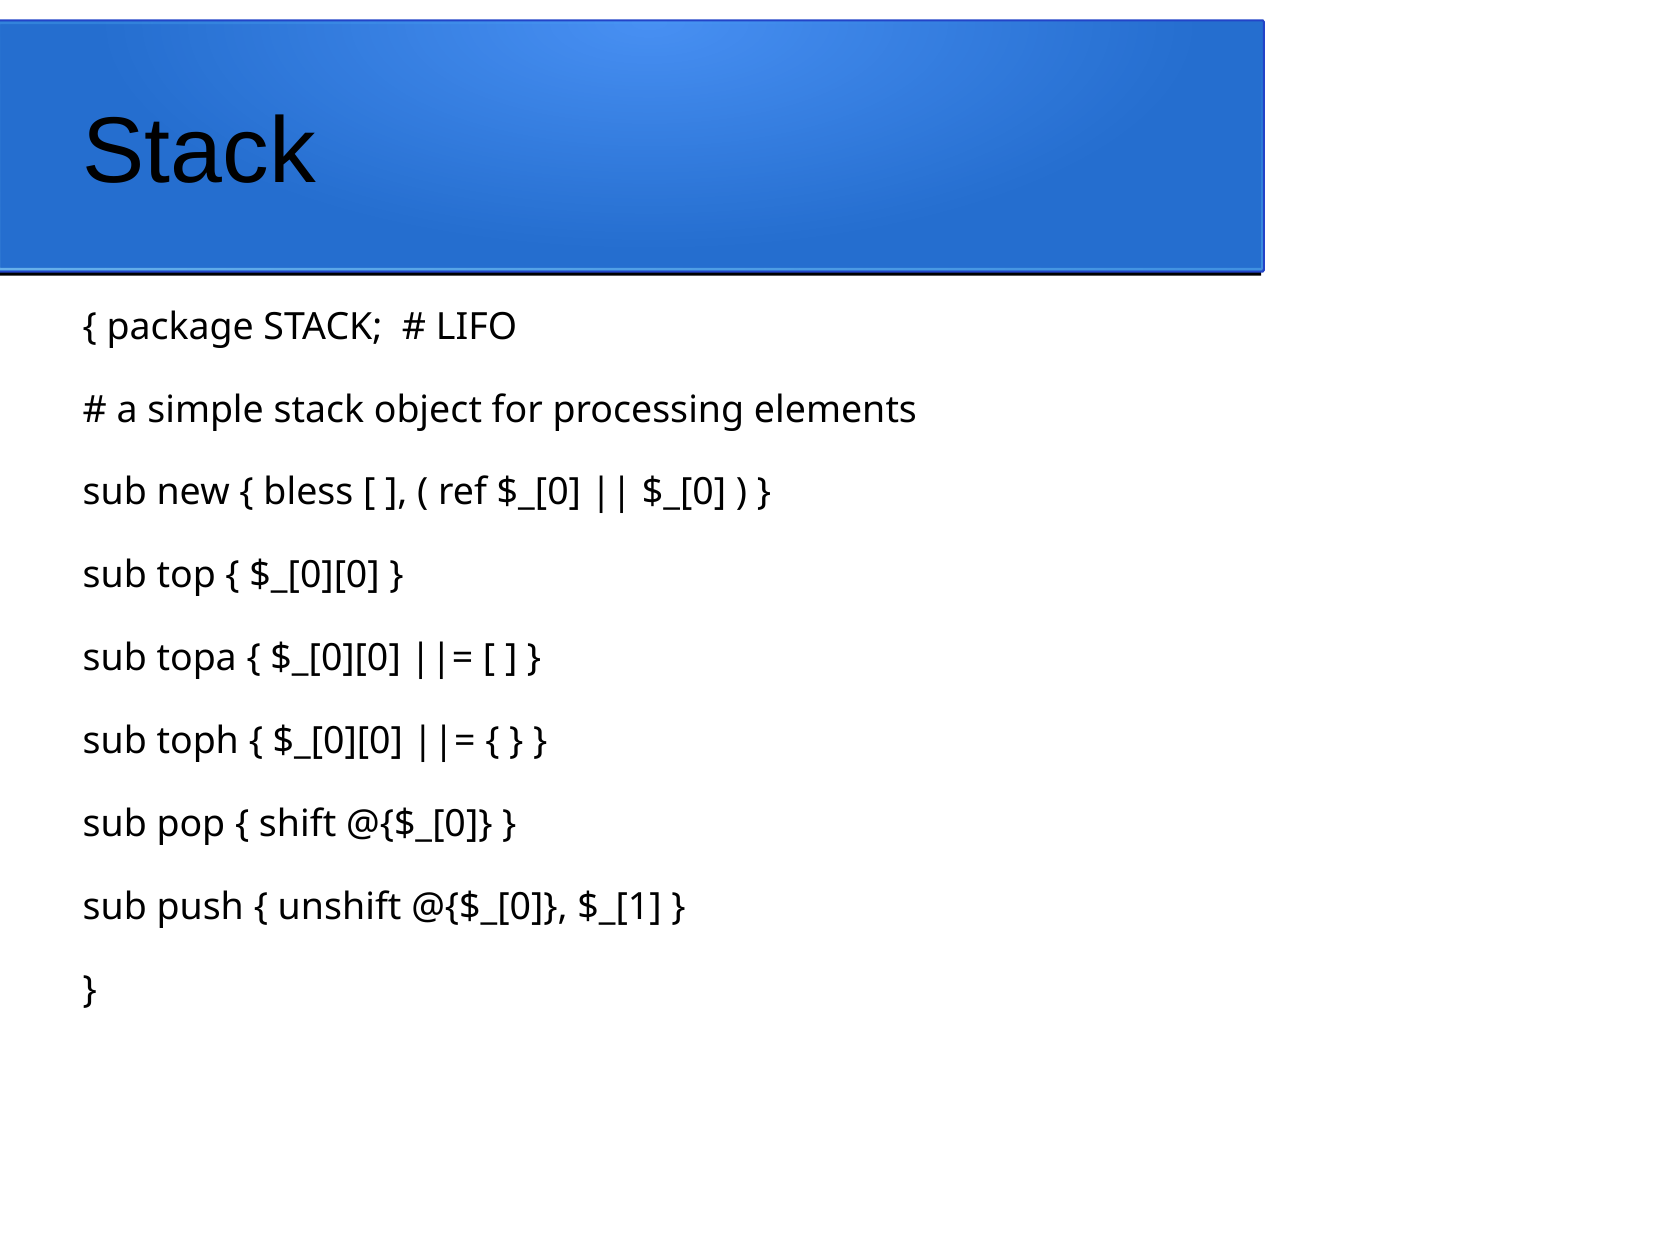

# Stack
{ package STACK; # LIFO
# a simple stack object for processing elements
sub new { bless [ ], ( ref $_[0] || $_[0] ) }
sub top { $_[0][0] }
sub topa { $_[0][0] ||= [ ] }
sub toph { $_[0][0] ||= { } }
sub pop { shift @{$_[0]} }
sub push { unshift @{$_[0]}, $_[1] }
}